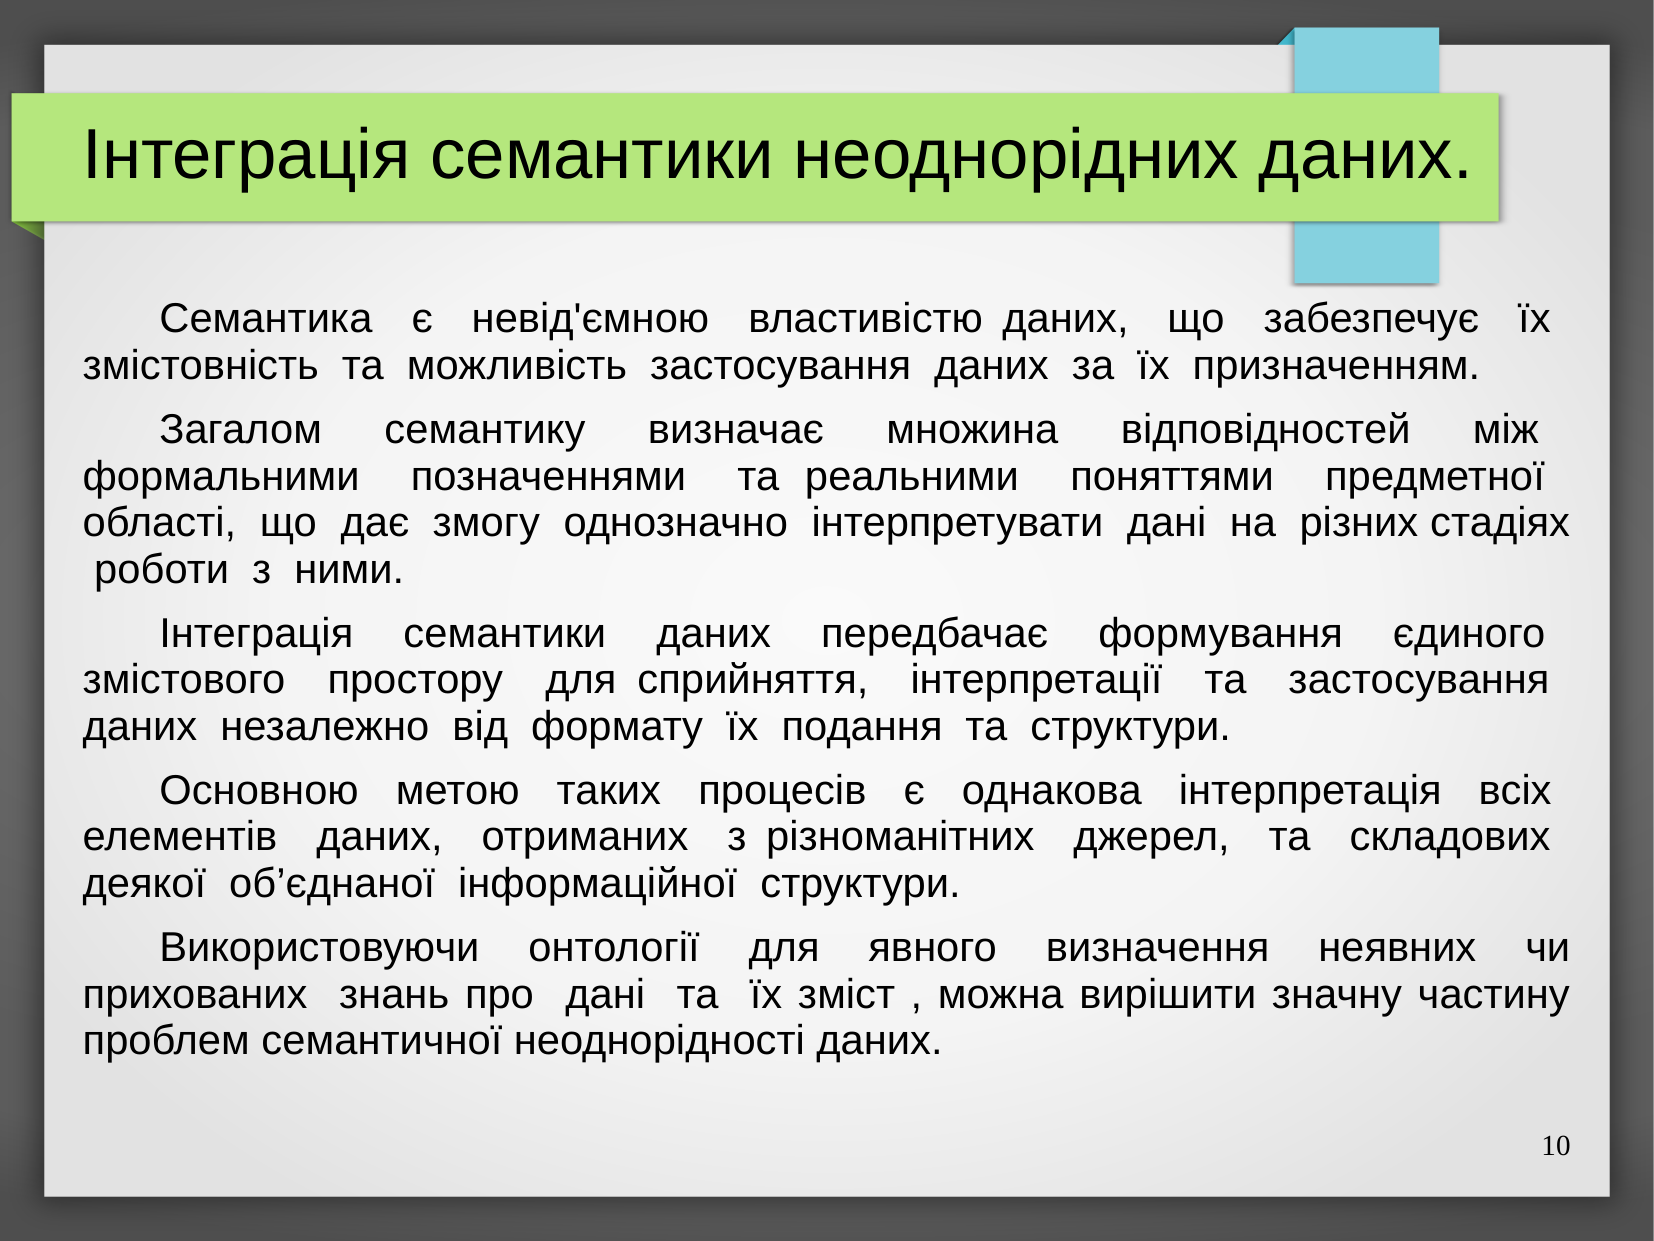

# Інтеграція семантики неоднорідних даних.
Семантика є невід'ємною властивістю даних, що забезпечує їх змістовність та можливість застосування даних за їх призначенням.
Загалом семантику визначає множина відповідностей між формальними позначеннями та реальними поняттями предметної області, що дає змогу однозначно інтерпретувати дані на різних стадіях роботи з ними.
Інтеграція семантики даних передбачає формування єдиного змістового простору для сприйняття, інтерпретації та застосування даних незалежно від формату їх подання та структури.
Основною метою таких процесів є однакова інтерпретація всіх елементів даних, отриманих з різноманітних джерел, та складових деякої об’єднаної інформаційної структури.
Використовуючи онтології для явного визначення неявних чи прихованих знань про дані та їх зміст , можна вирішити значну частину проблем семантичної неоднорідності даних.
10